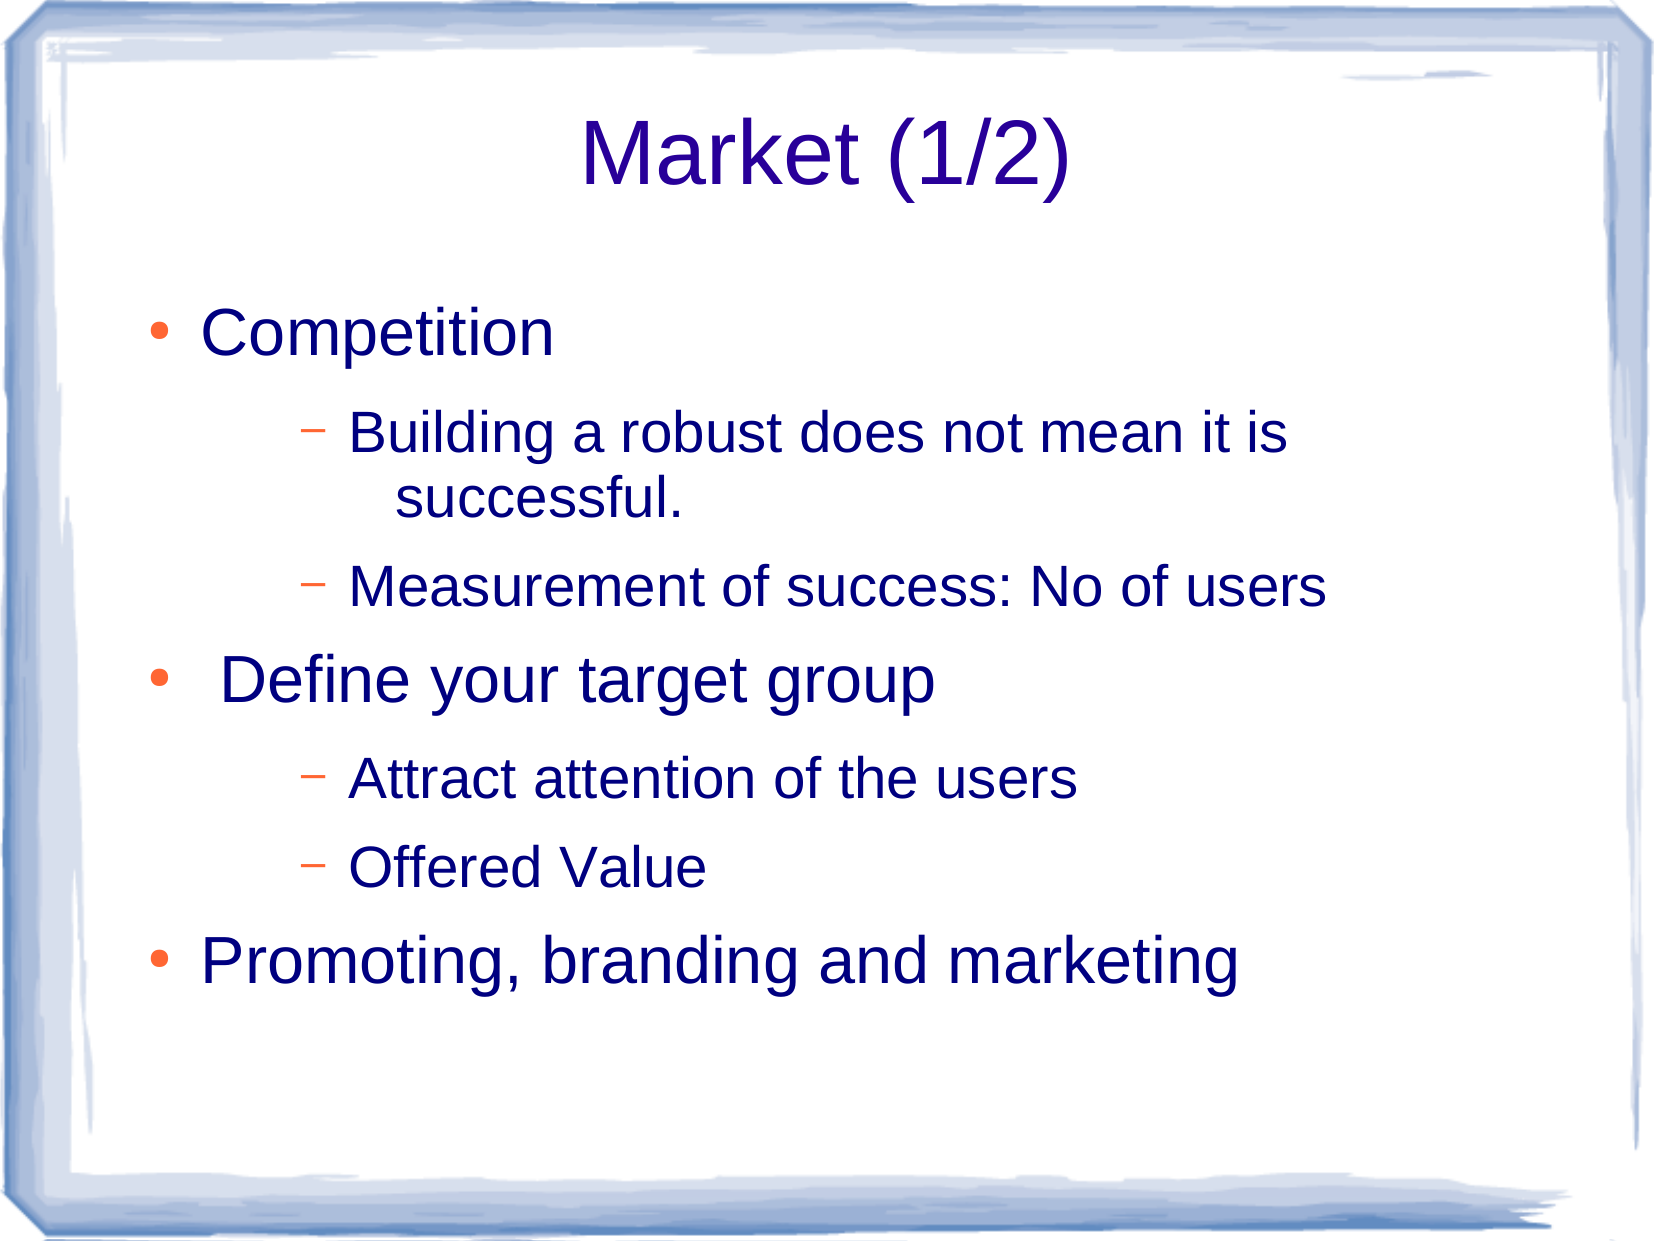

# Market (1/2)
Competition
Building a robust does not mean it is successful.
Measurement of success: No of users
 Define your target group
Attract attention of the users
Offered Value
Promoting, branding and marketing